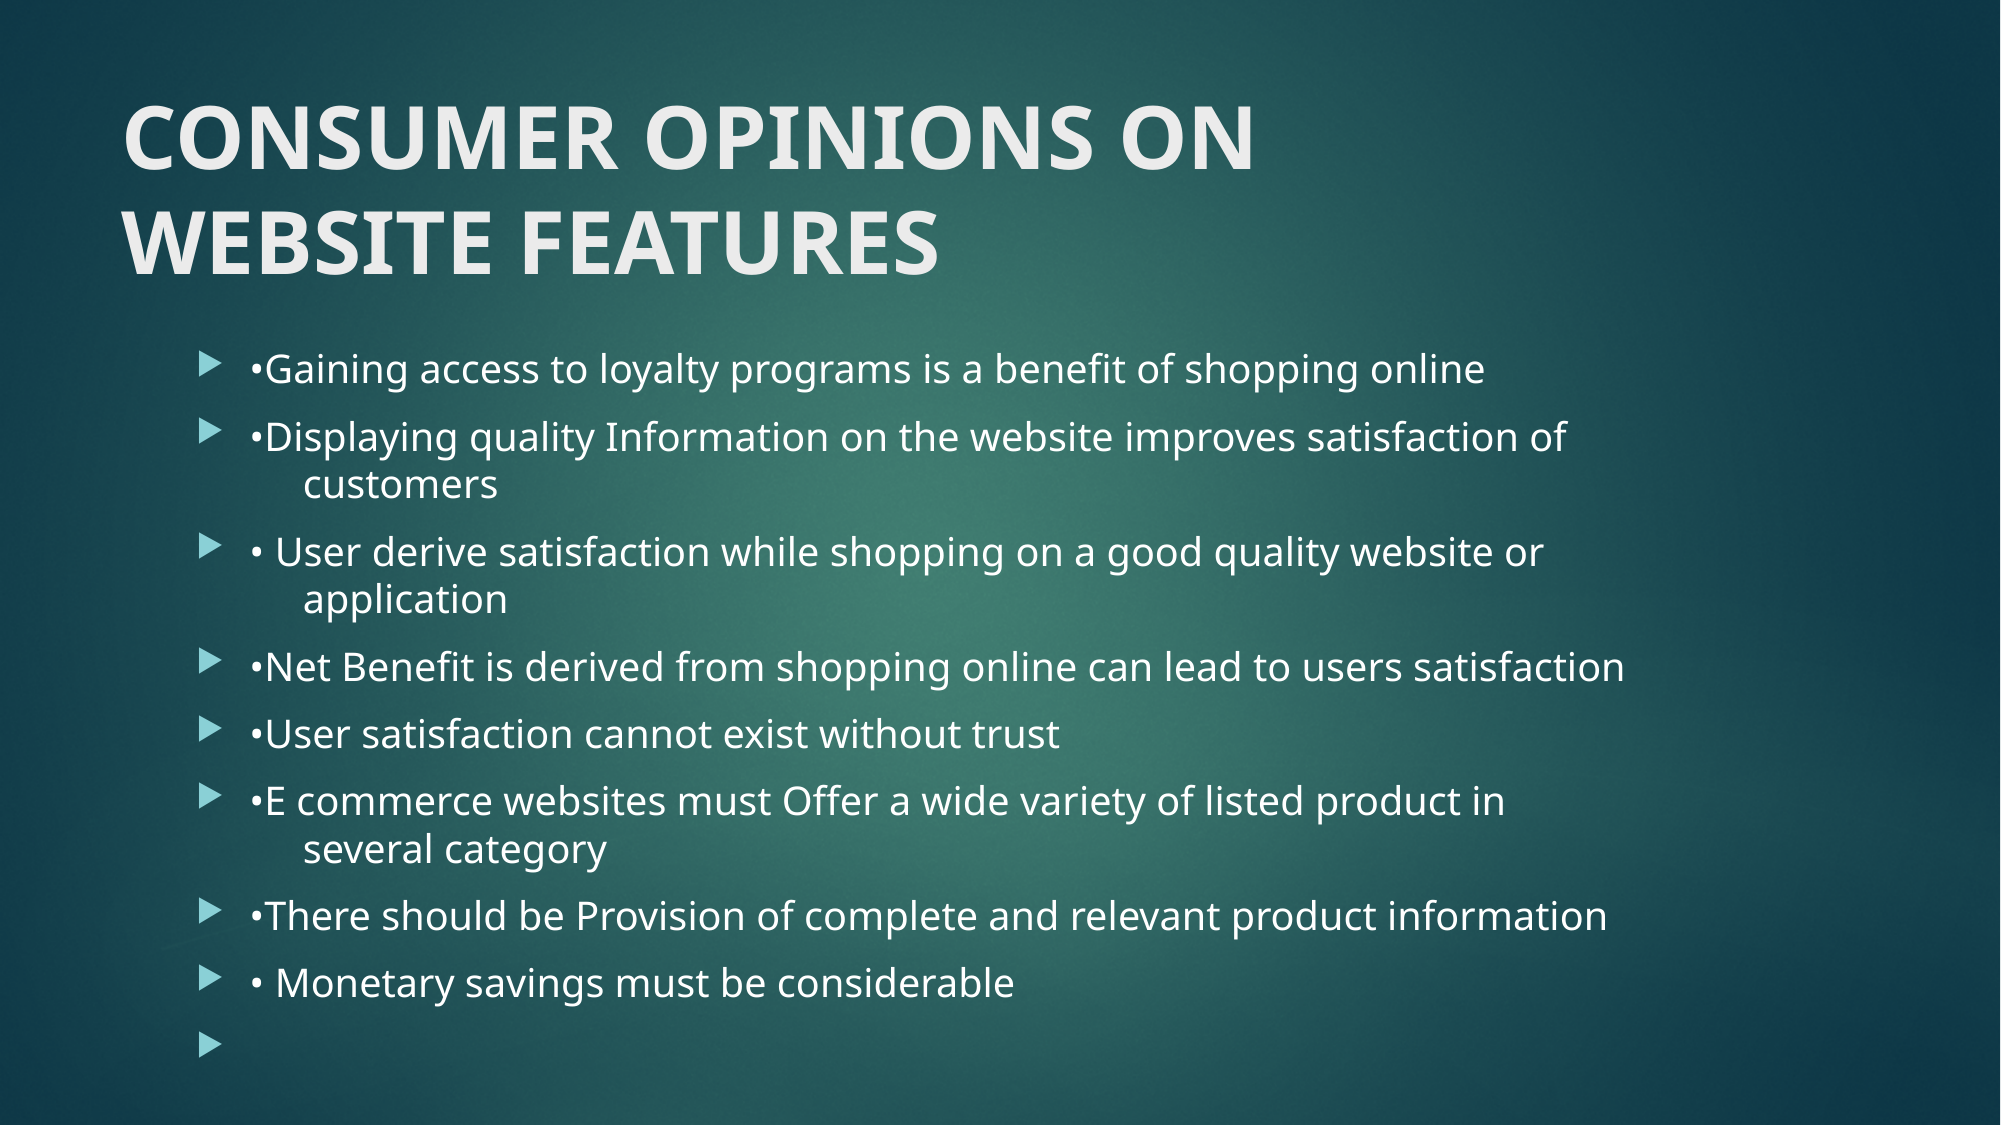

# Consumer opinions on Website Features
•Gaining access to loyalty programs is a benefit of shopping online
•Displaying quality Information on the website improves satisfaction of customers
• User derive satisfaction while shopping on a good quality website or application
•Net Benefit is derived from shopping online can lead to users satisfaction
•User satisfaction cannot exist without trust
•E commerce websites must Offer a wide variety of listed product in several category
•There should be Provision of complete and relevant product information
• Monetary savings must be considerable